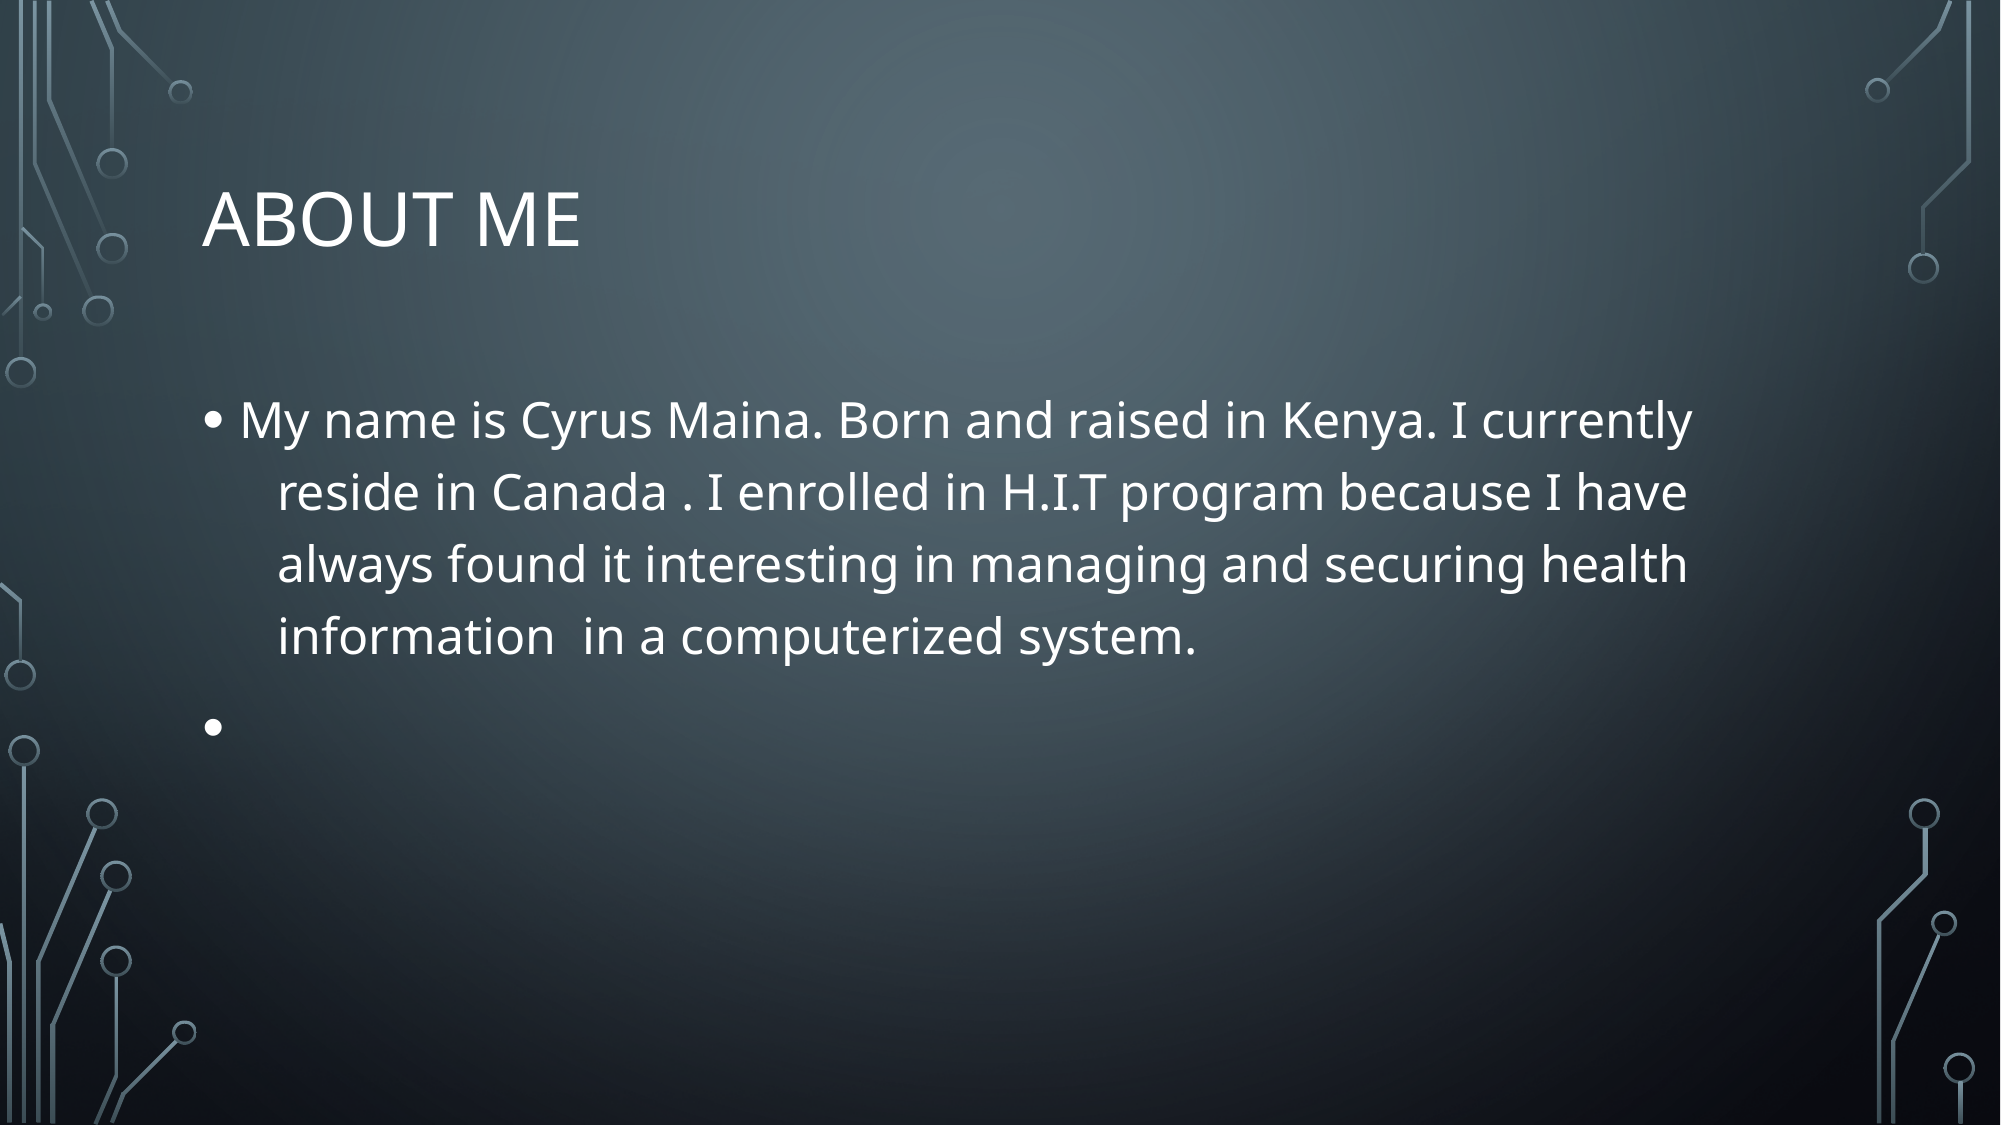

# ABOUT ME
My name is Cyrus Maina. Born and raised in Kenya. I currently reside in Canada . I enrolled in H.I.T program because I have always found it interesting in managing and securing health information in a computerized system.